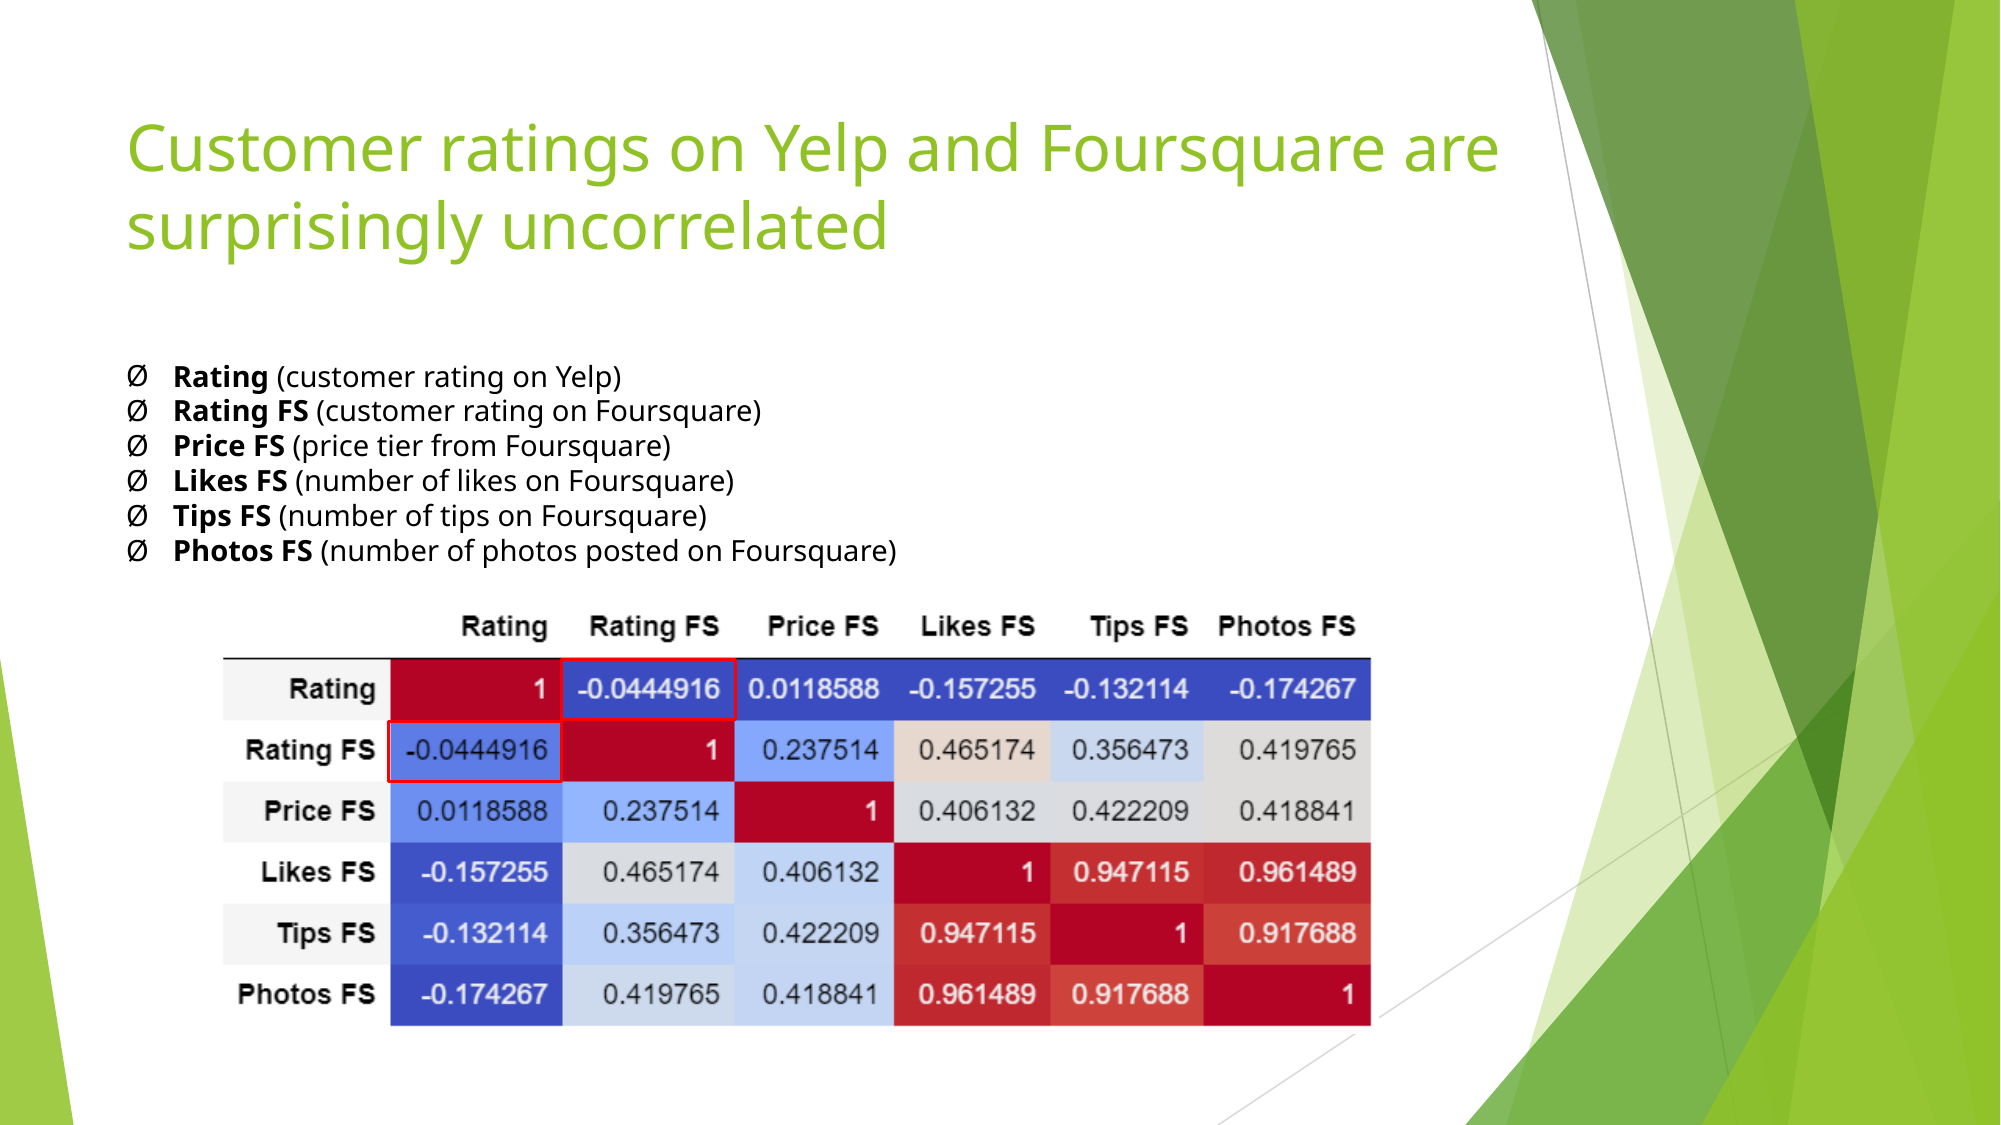

# Customer ratings on Yelp and Foursquare are surprisingly uncorrelated
Rating (customer rating on Yelp)
Rating FS (customer rating on Foursquare)
Price FS (price tier from Foursquare)
Likes FS (number of likes on Foursquare)
Tips FS (number of tips on Foursquare)
Photos FS (number of photos posted on Foursquare)